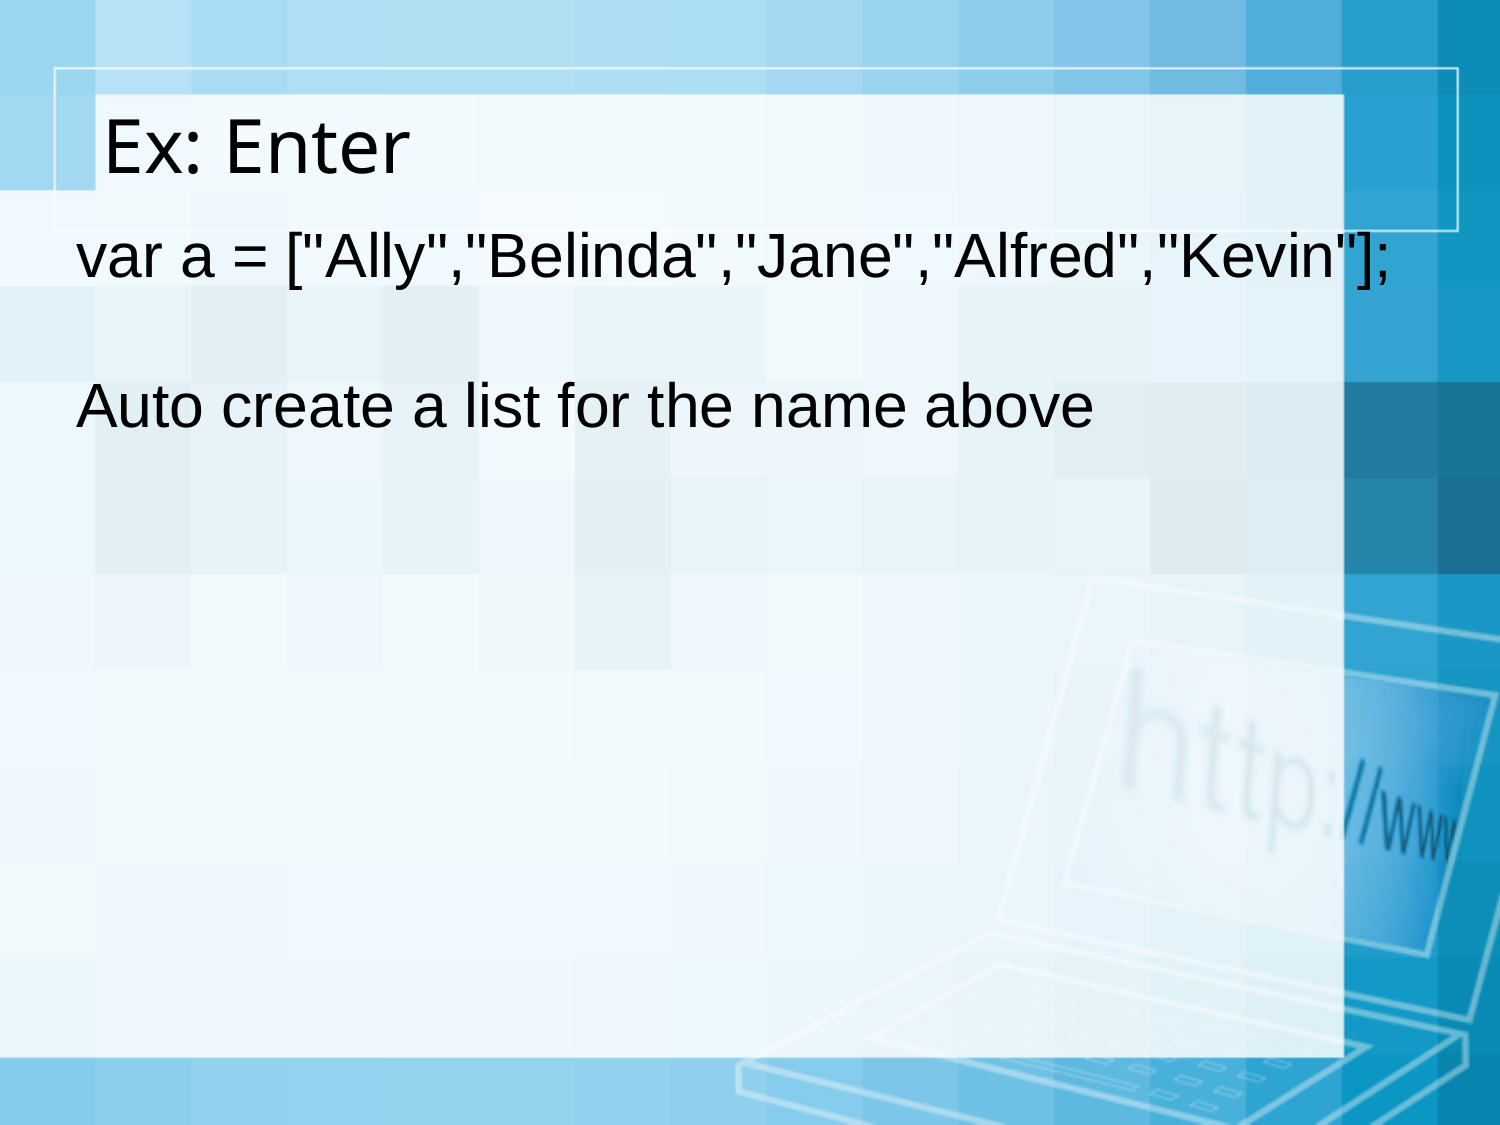

# Ex: Enter
var a = ["Ally","Belinda","Jane","Alfred","Kevin"];
Auto create a list for the name above